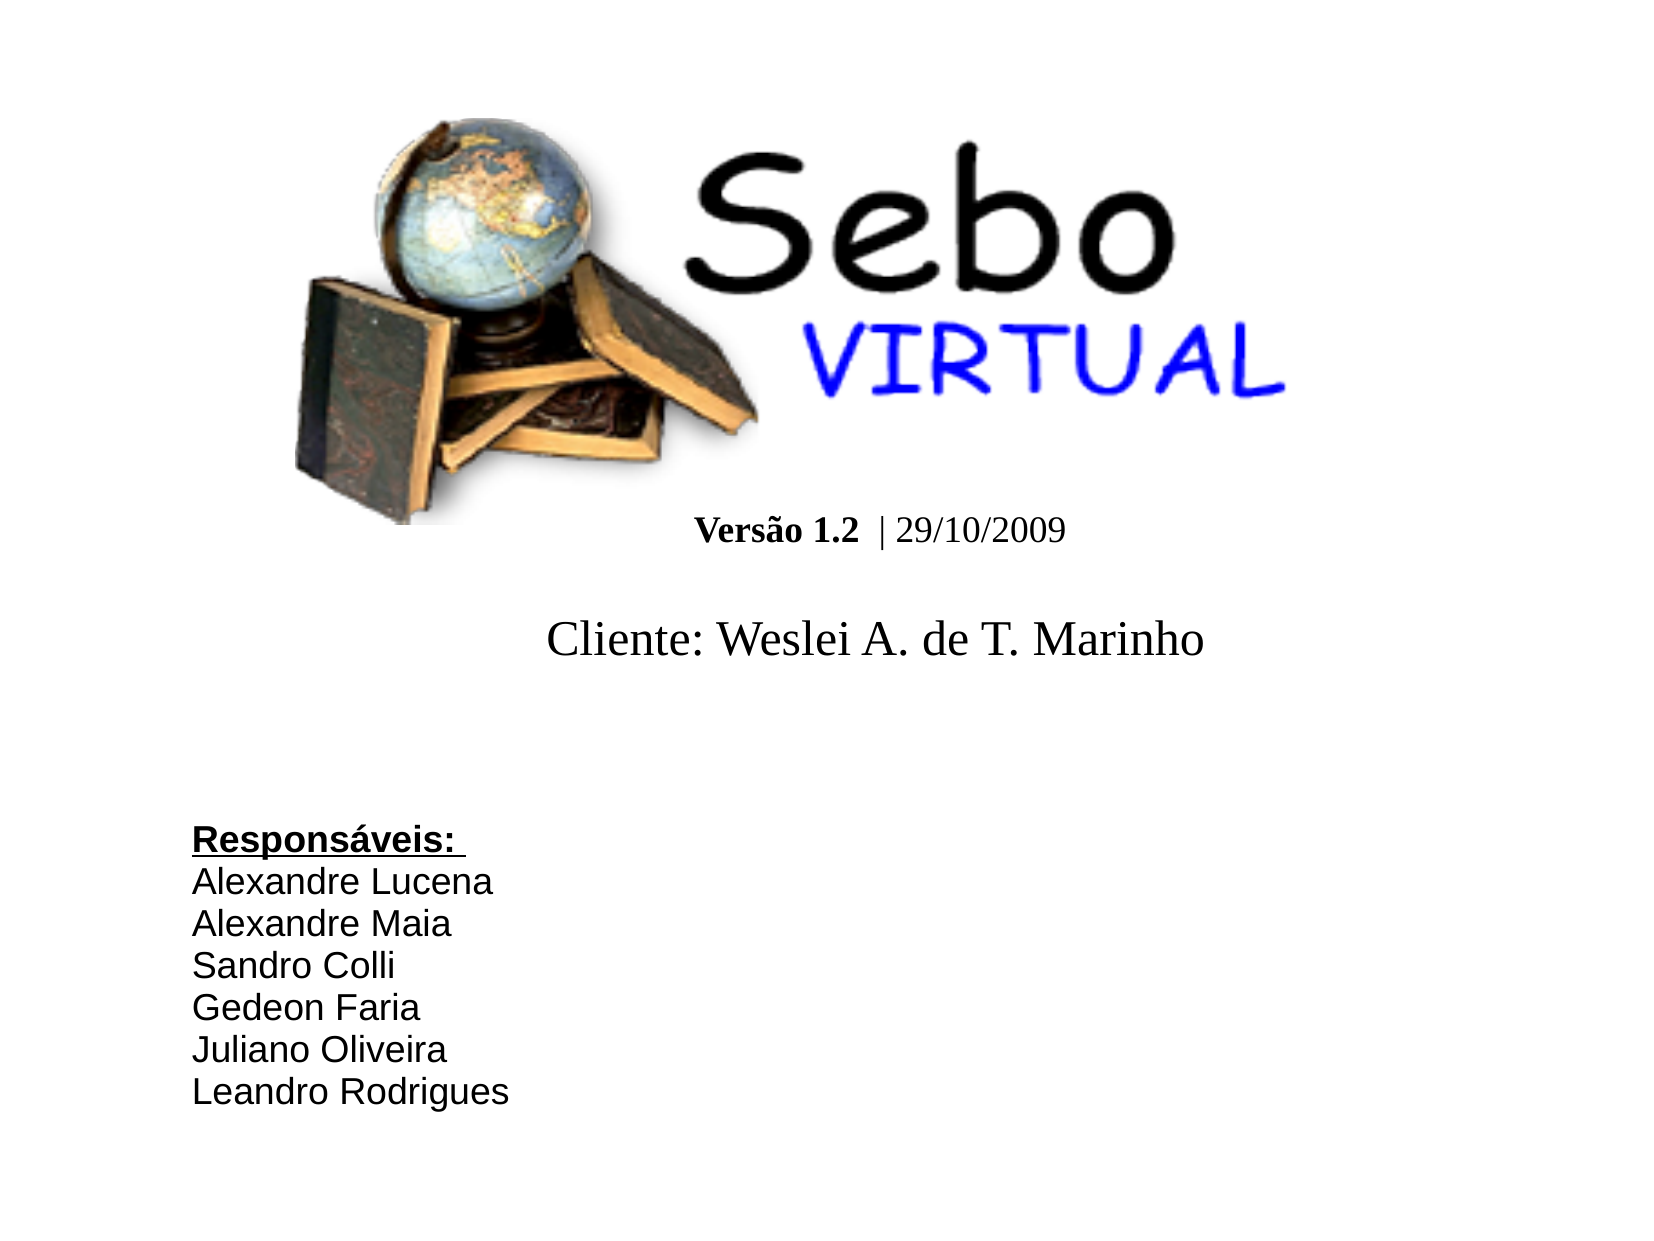

Versão 1.2 | 29/10/2009
Cliente: Weslei A. de T. Marinho
Responsáveis:
Alexandre Lucena
Alexandre Maia
Sandro Colli
Gedeon Faria
Juliano Oliveira
Leandro Rodrigues